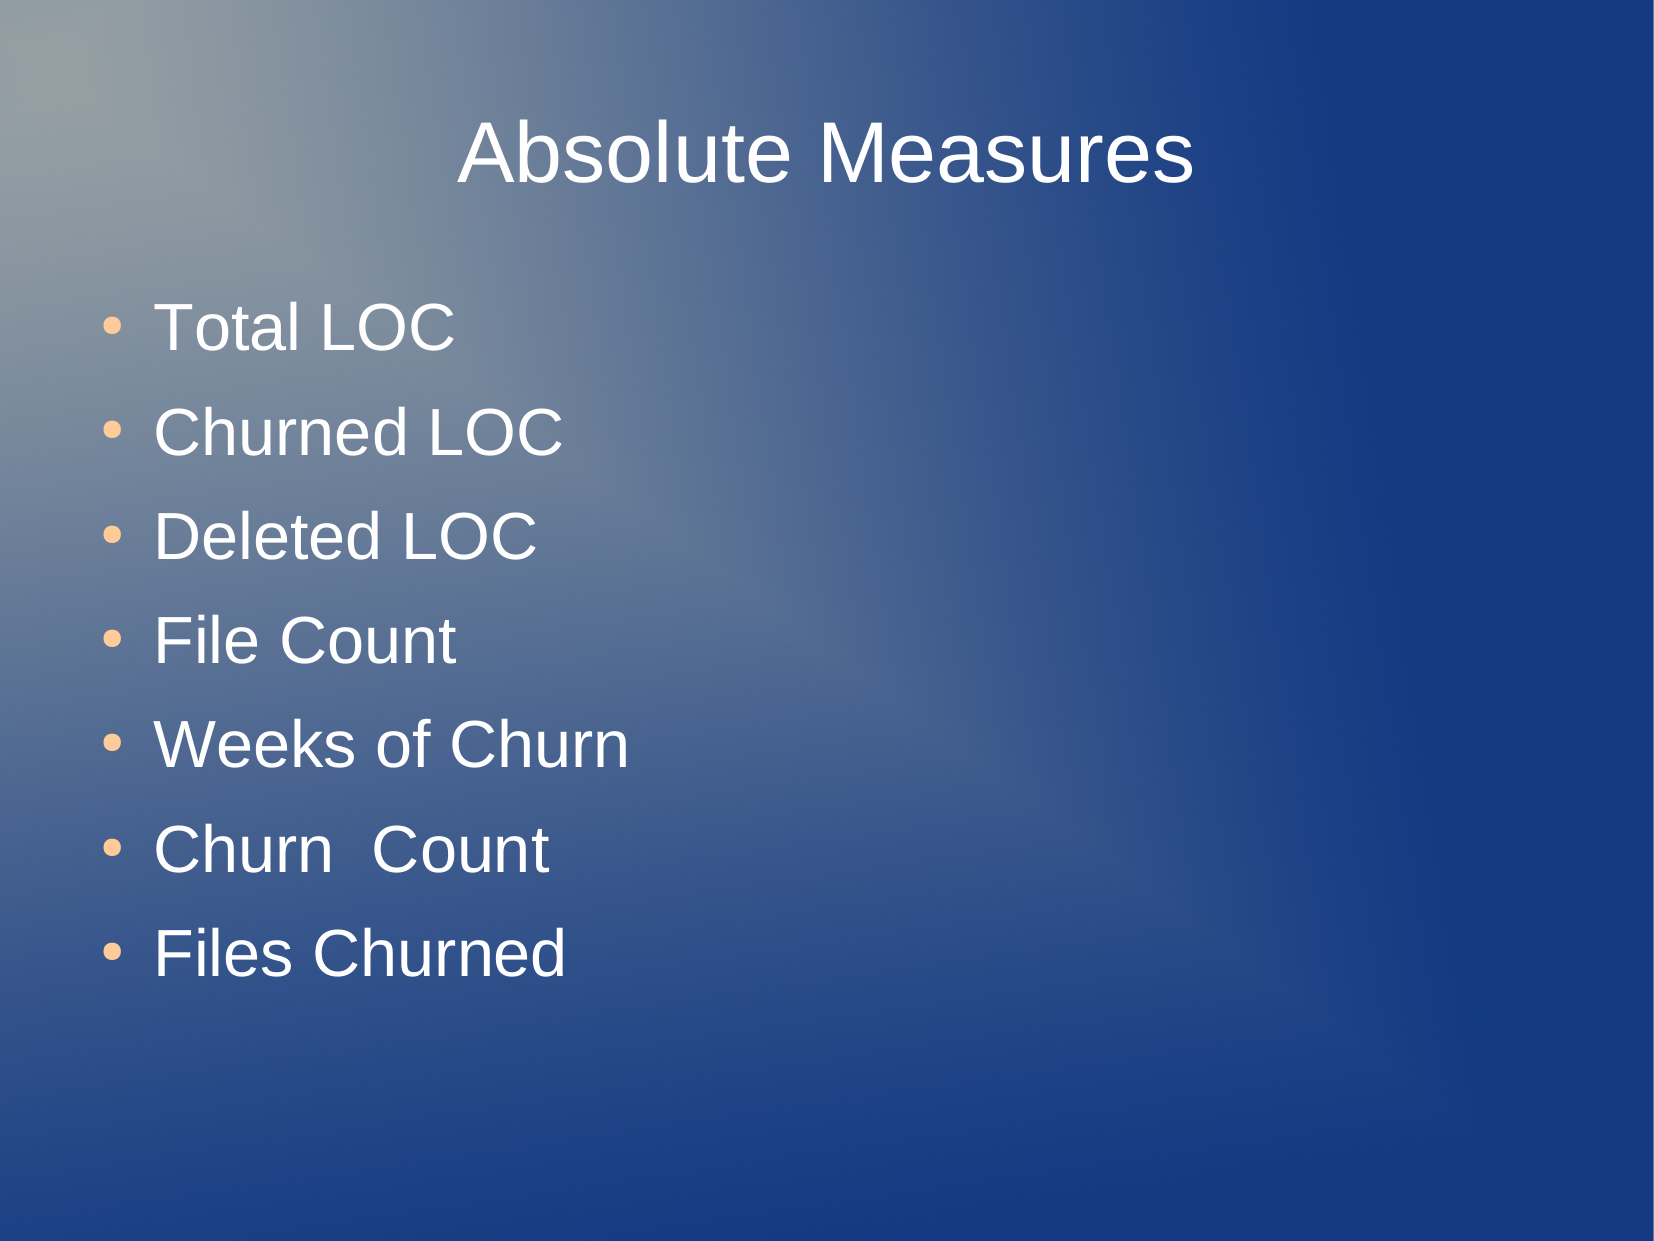

# Absolute Measures
Total LOC
Churned LOC
Deleted LOC
File Count
Weeks of Churn
Churn Count
Files Churned